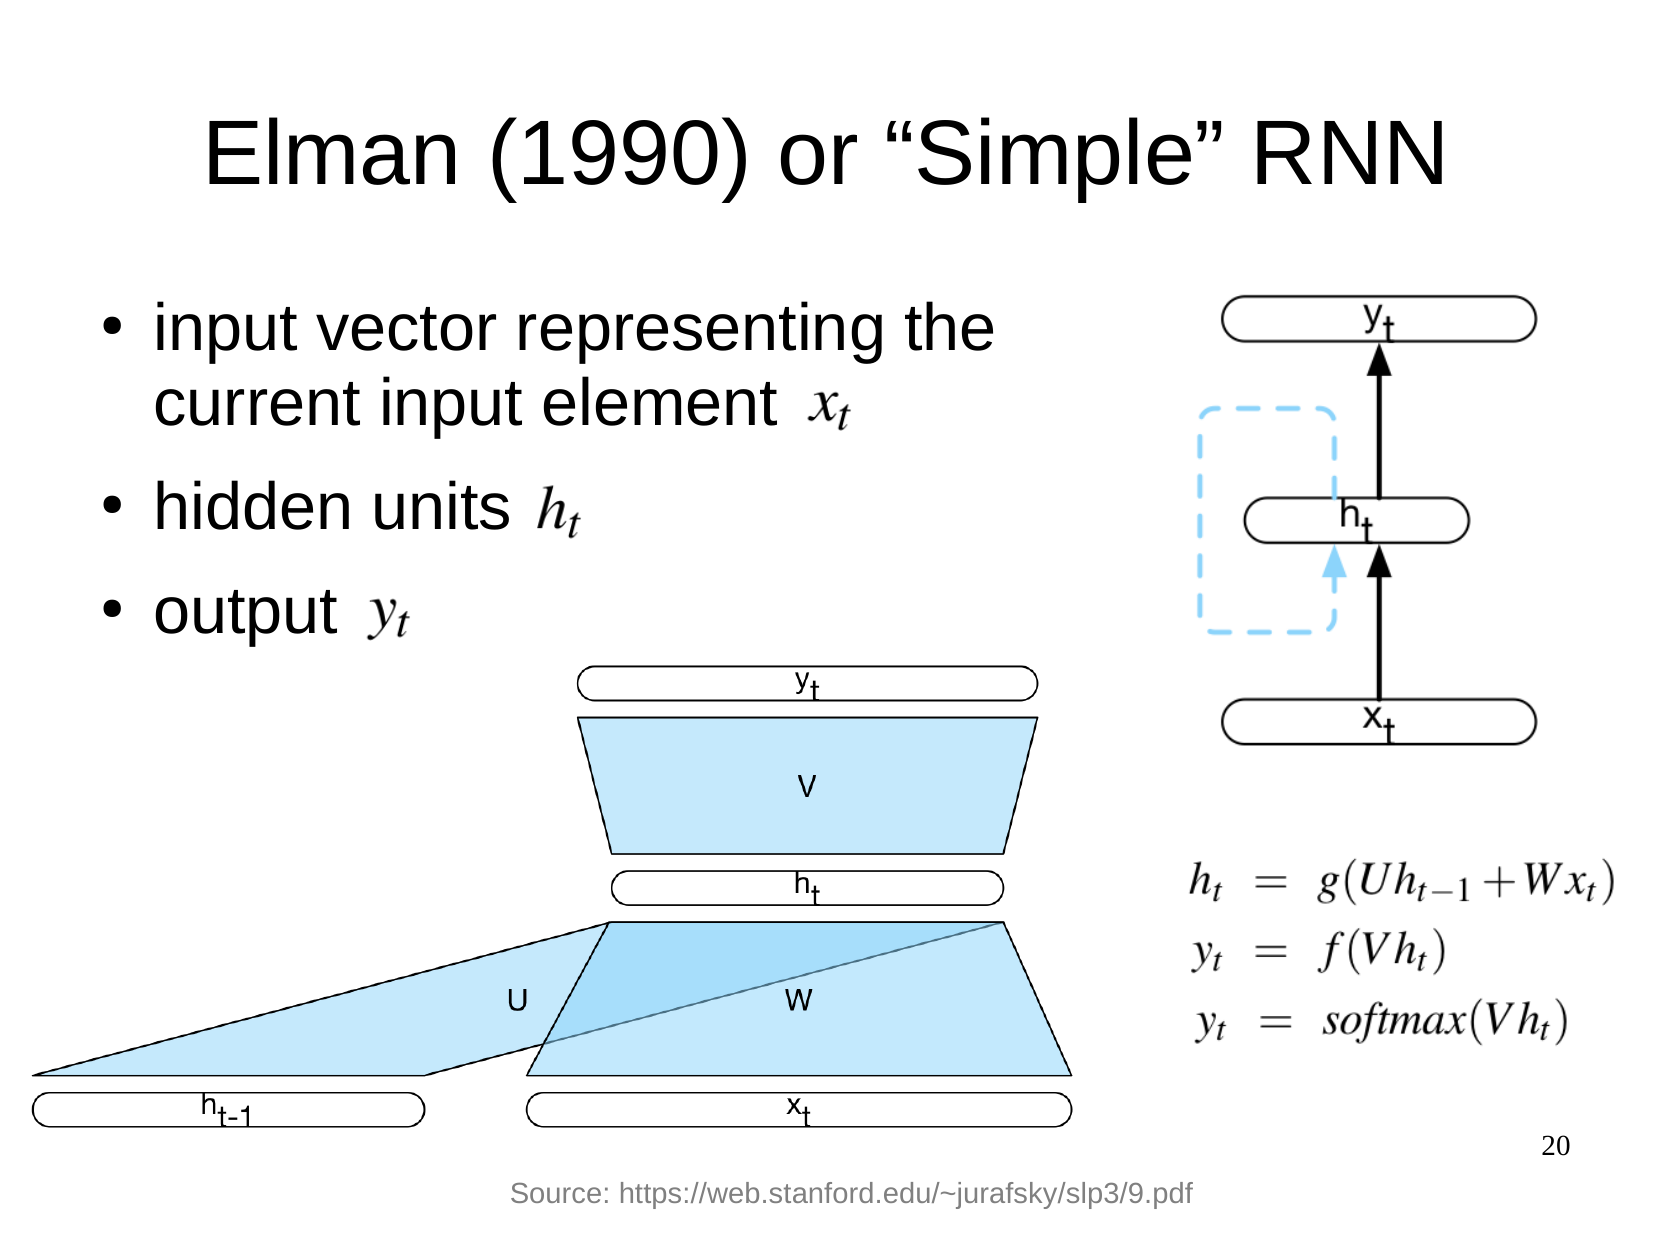

# Elman (1990) or “Simple” RNN
input vector representing the current input element
hidden units
output
20
Source: https://web.stanford.edu/~jurafsky/slp3/9.pdf